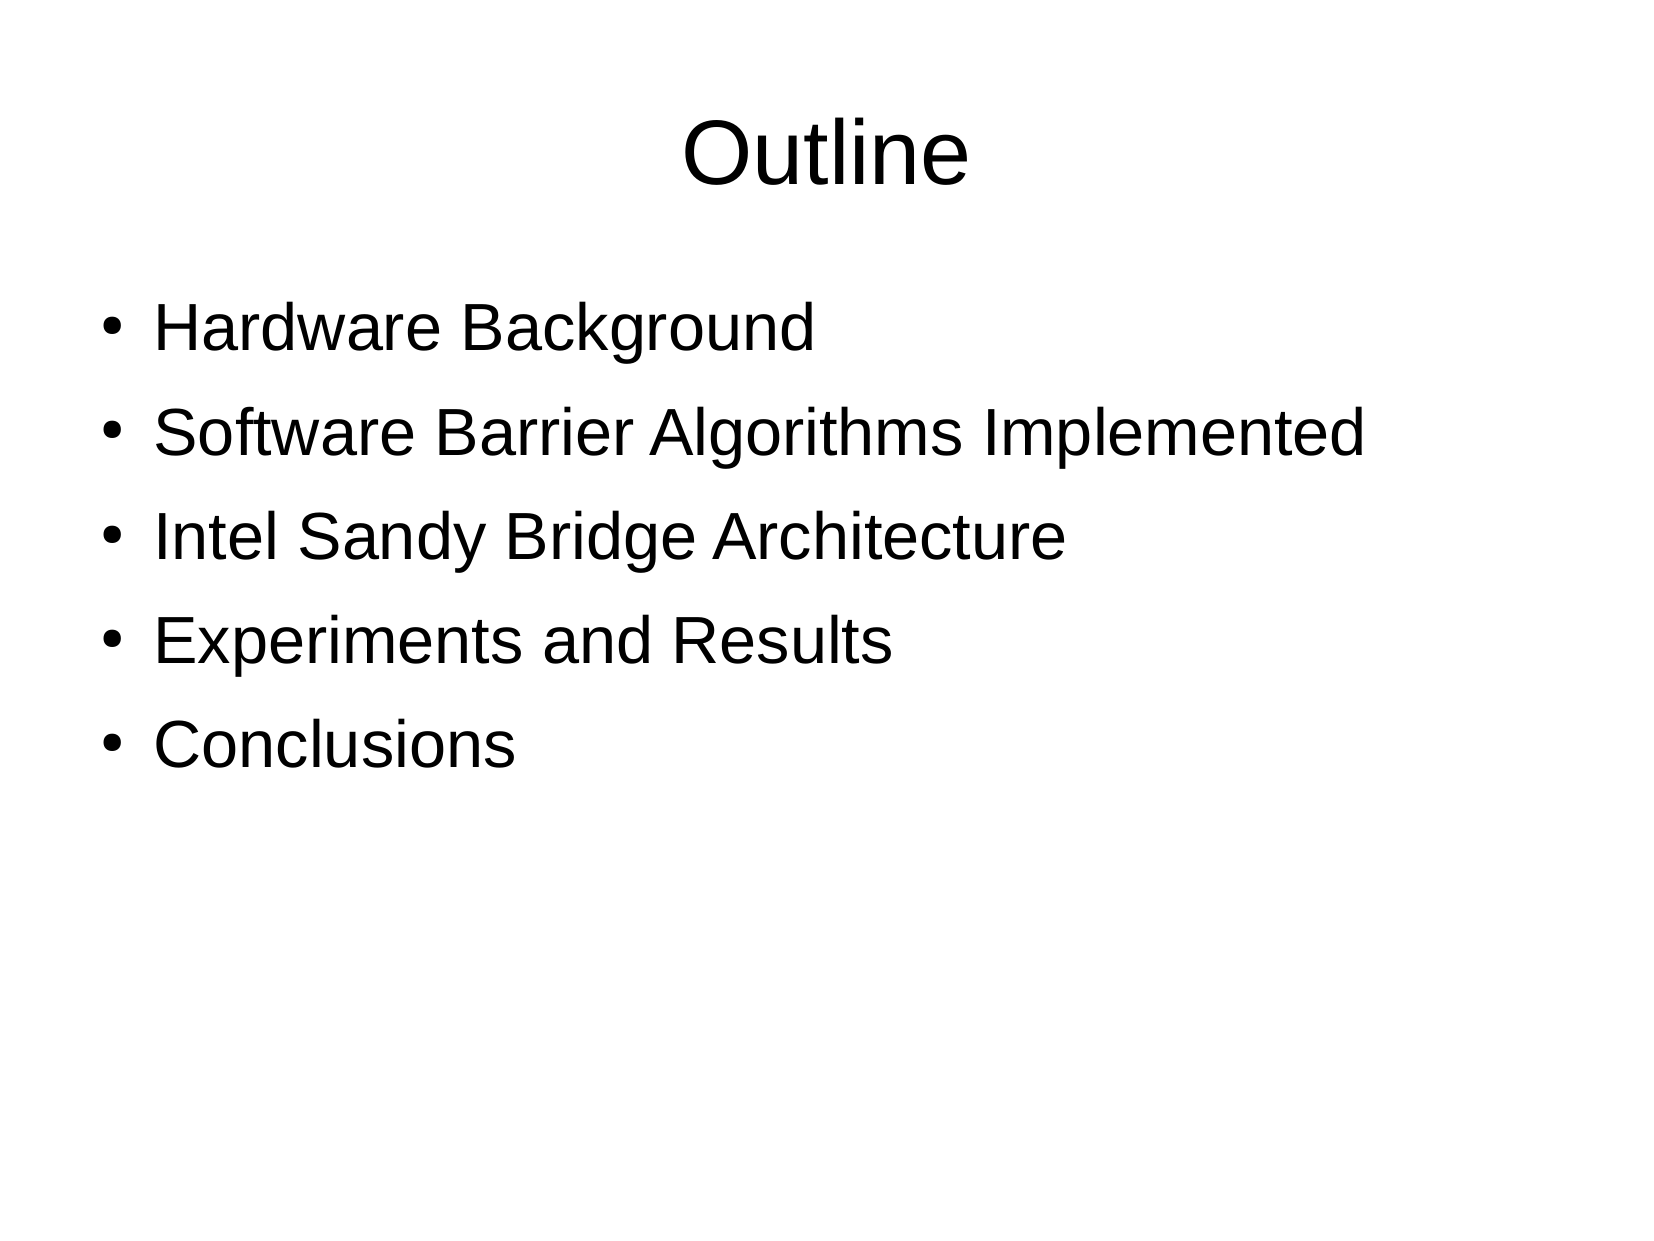

# Outline
Hardware Background
Software Barrier Algorithms Implemented
Intel Sandy Bridge Architecture
Experiments and Results
Conclusions